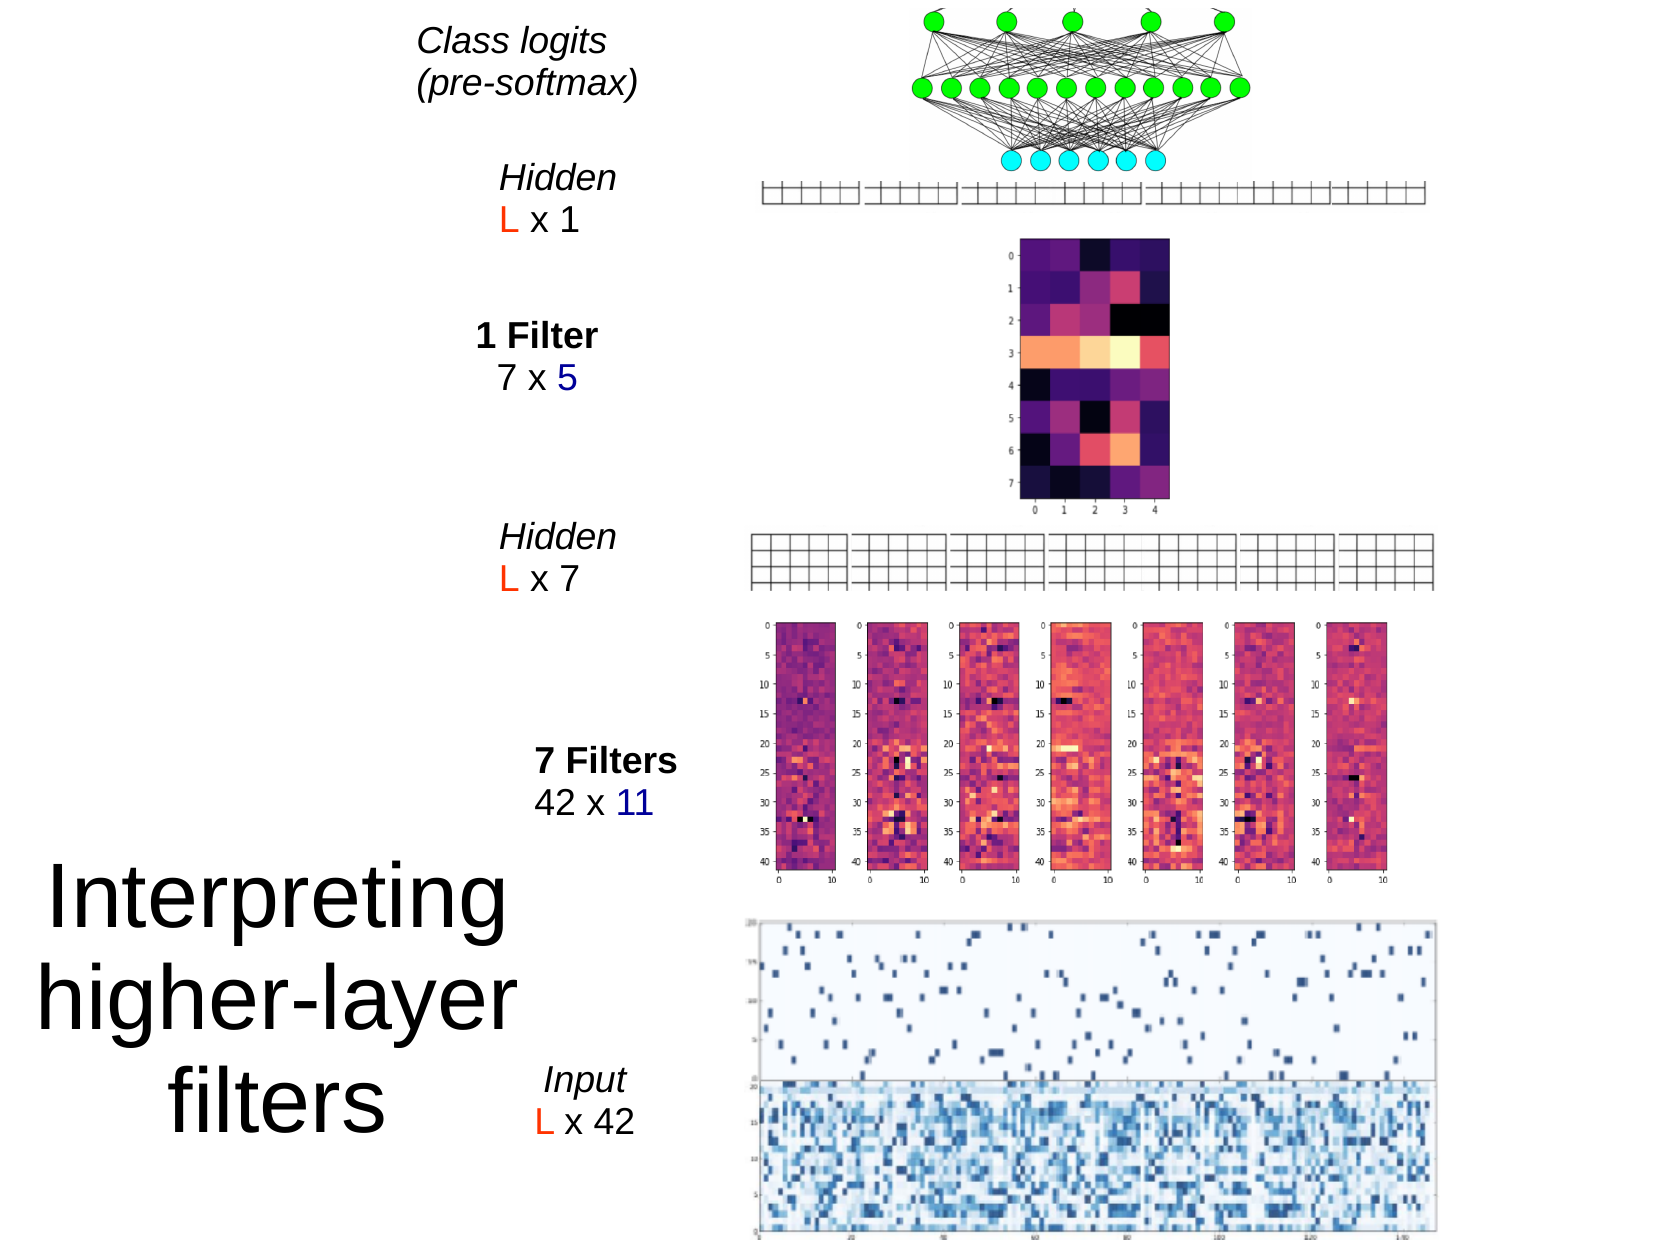

Class logits
(pre-softmax)
Hidden L x 1
1 Filter
7 x 5
Hidden L x 7
7 Filters
42 x 11
# Interpreting higher-layer filters
Input
L x 42